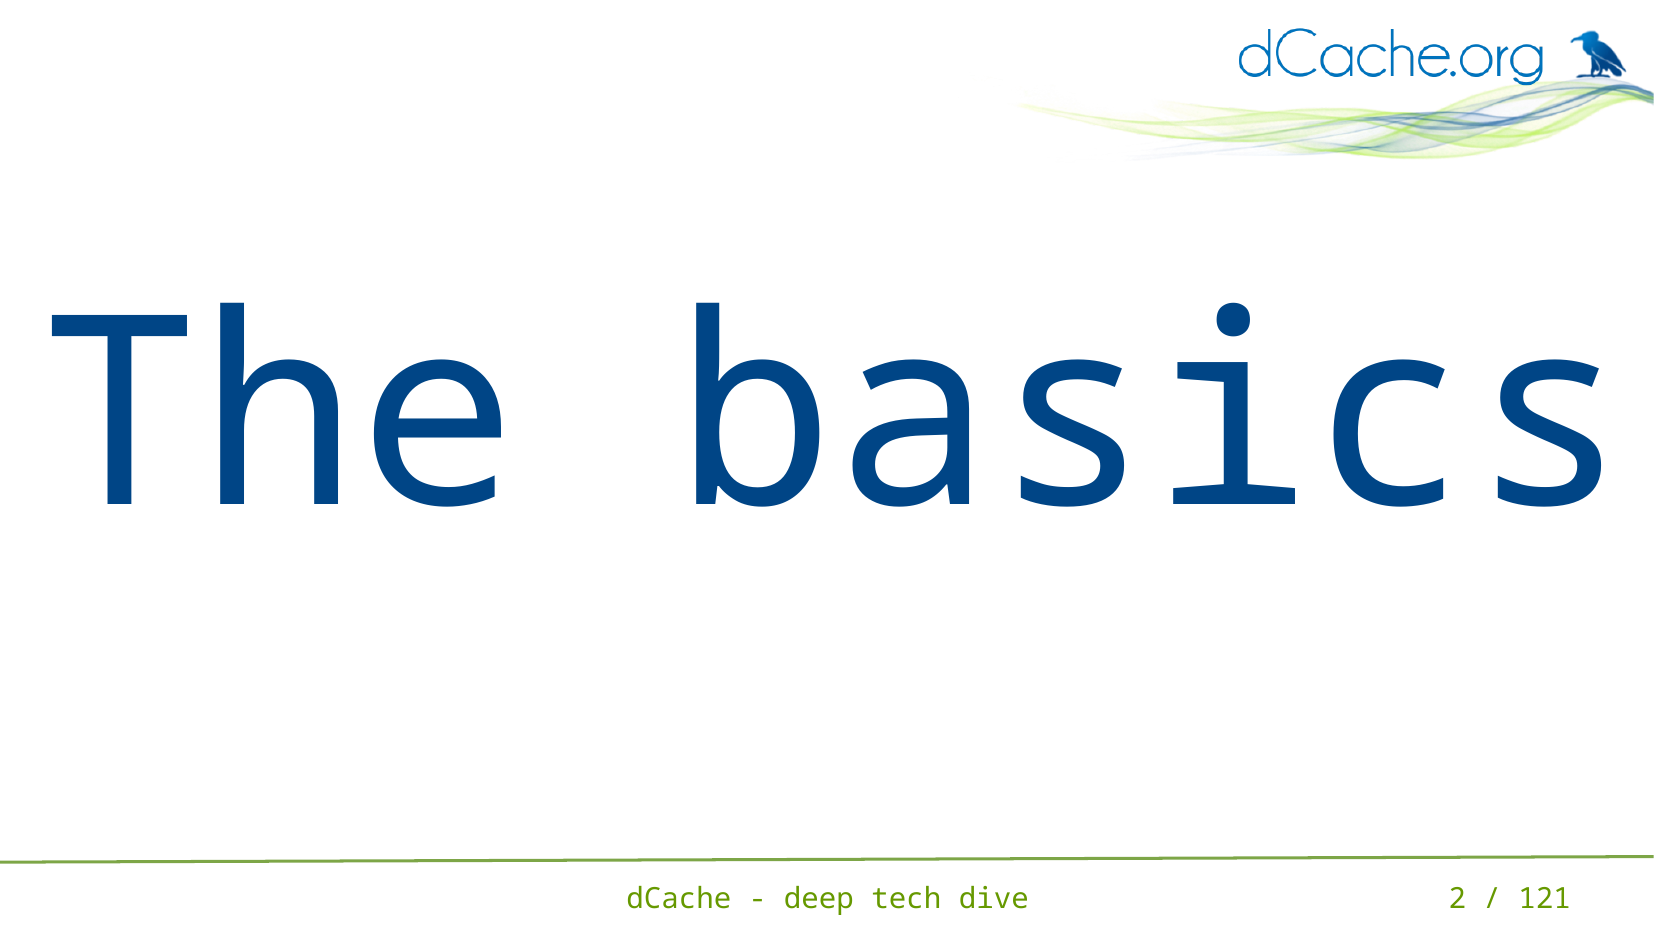

#
The basics
dCache - deep tech dive
2